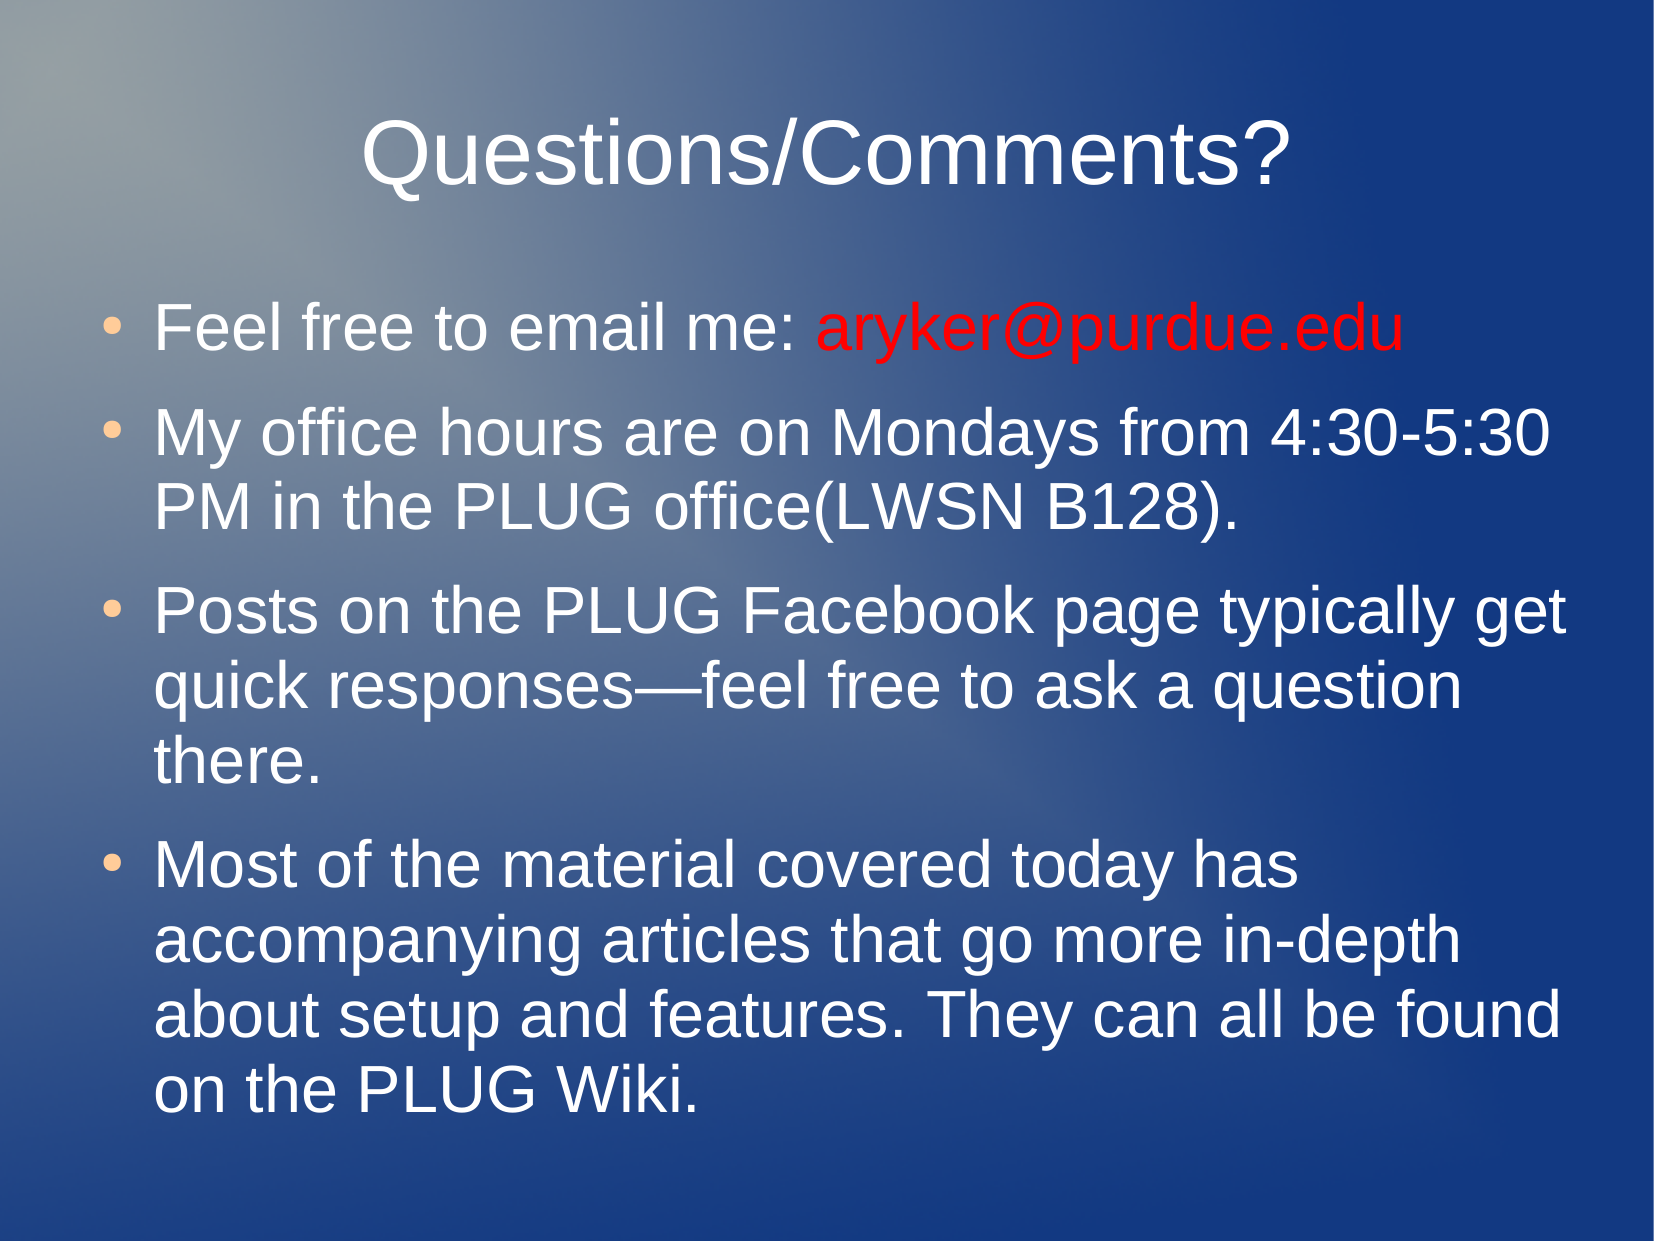

# Questions/Comments?
Feel free to email me: aryker@purdue.edu
My office hours are on Mondays from 4:30-5:30 PM in the PLUG office(LWSN B128).
Posts on the PLUG Facebook page typically get quick responses—feel free to ask a question there.
Most of the material covered today has accompanying articles that go more in-depth about setup and features. They can all be found on the PLUG Wiki.